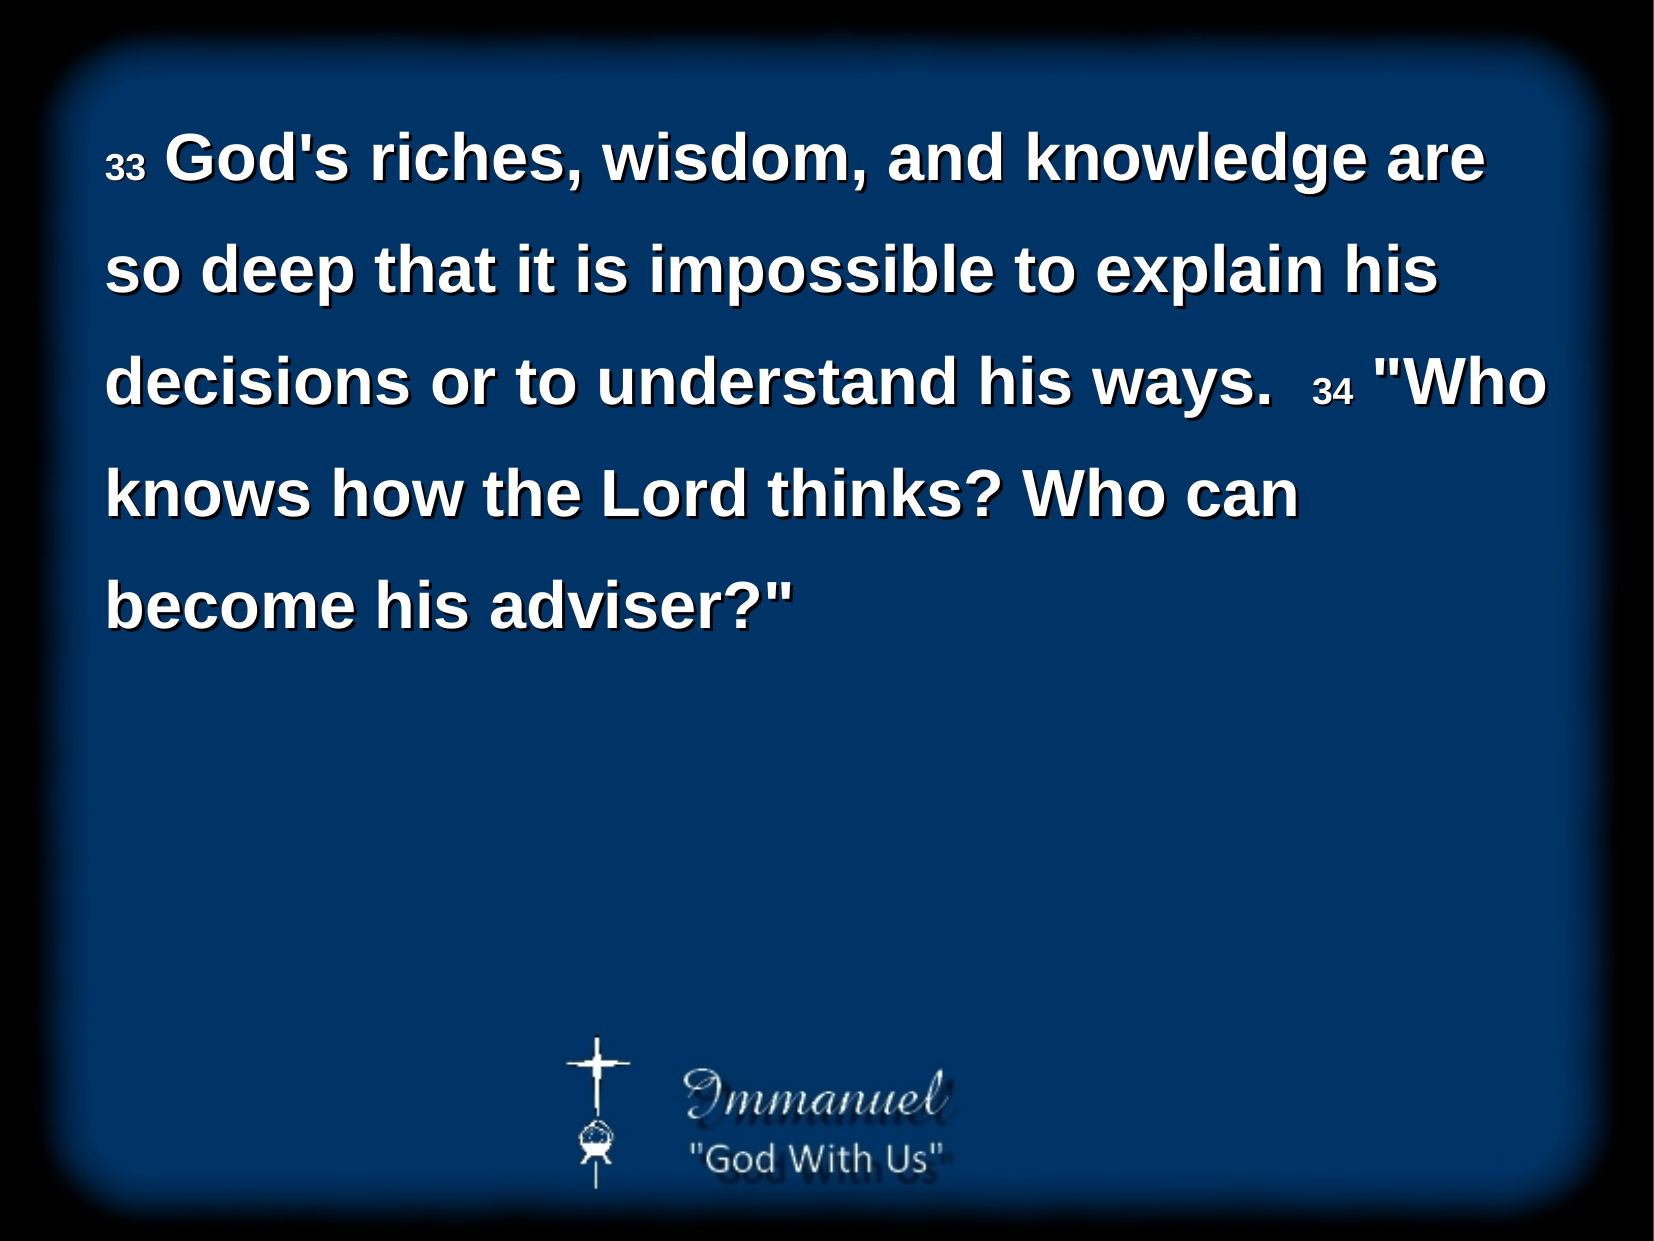

33 God's riches, wisdom, and knowledge are so deep that it is impossible to explain his decisions or to understand his ways. 34 "Who knows how the Lord thinks? Who can become his adviser?"